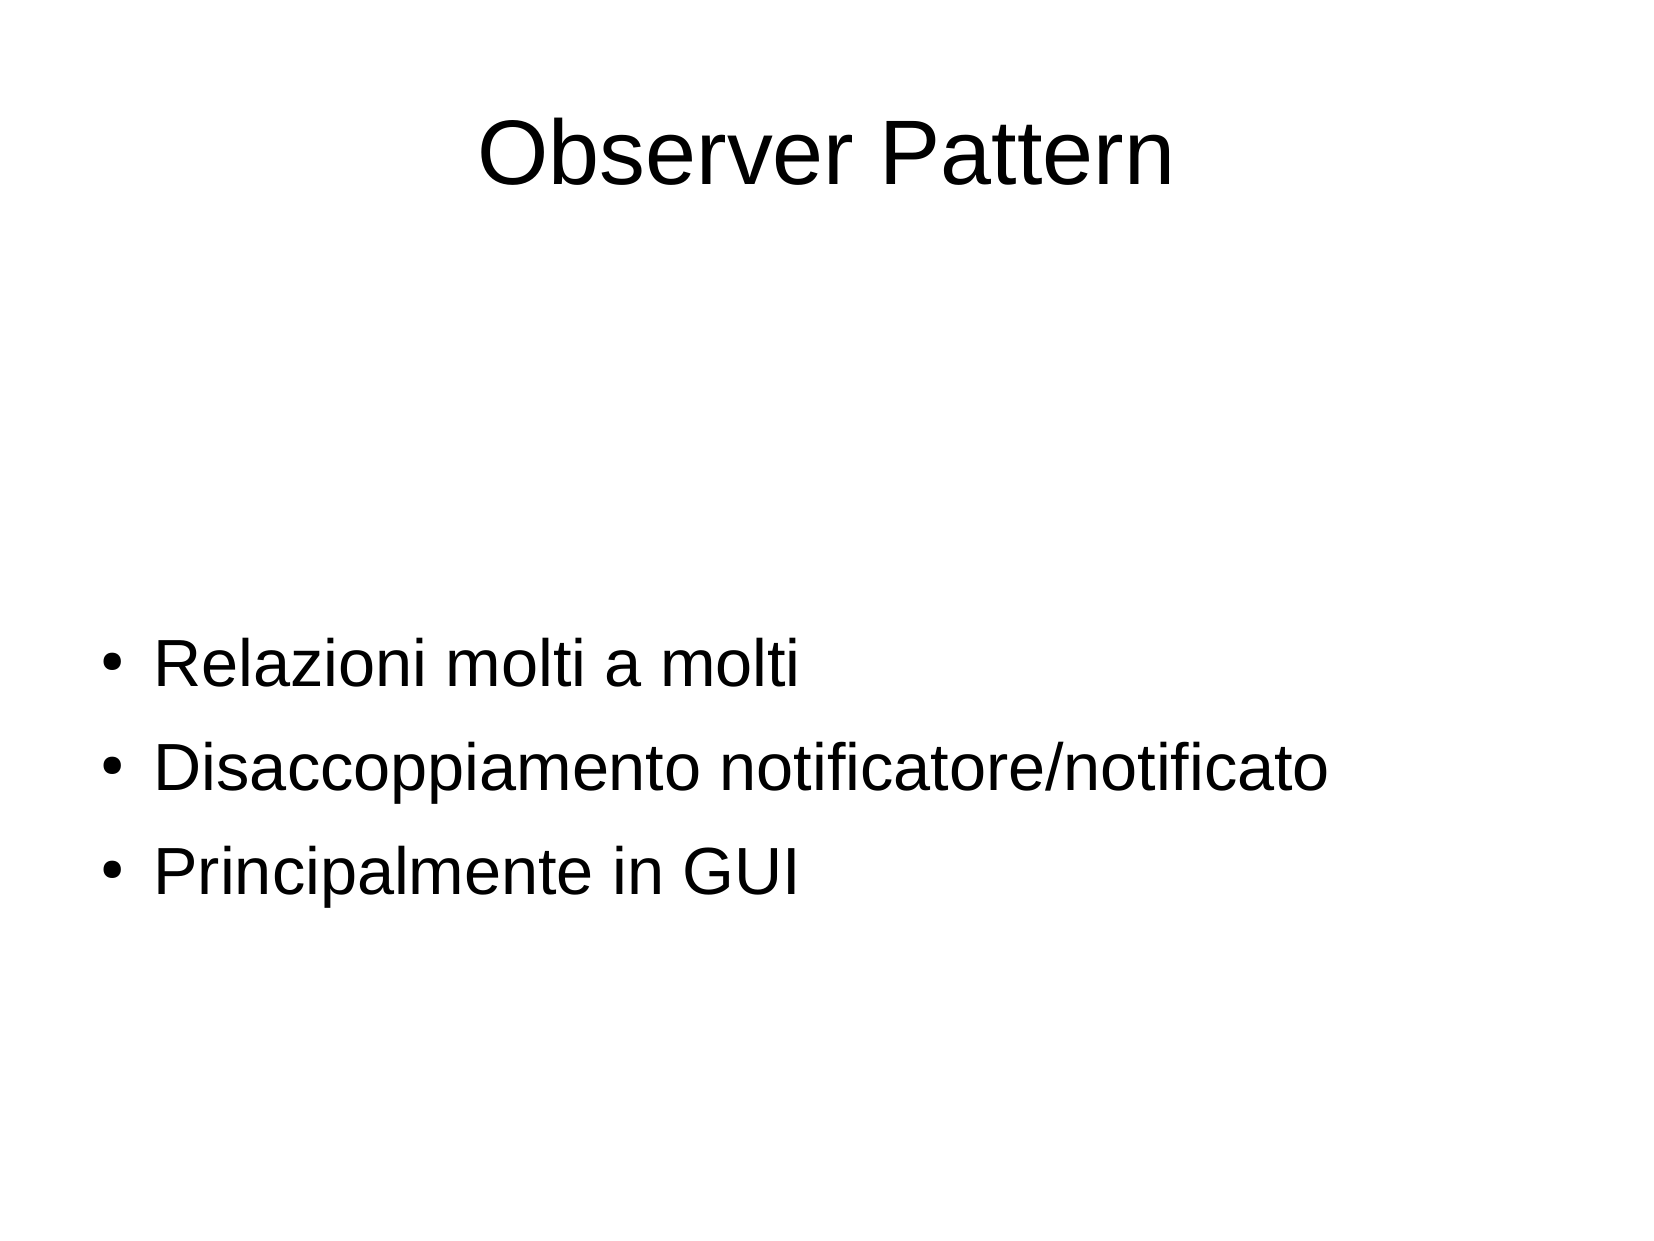

# Observer Pattern
Relazioni molti a molti
Disaccoppiamento notificatore/notificato
Principalmente in GUI